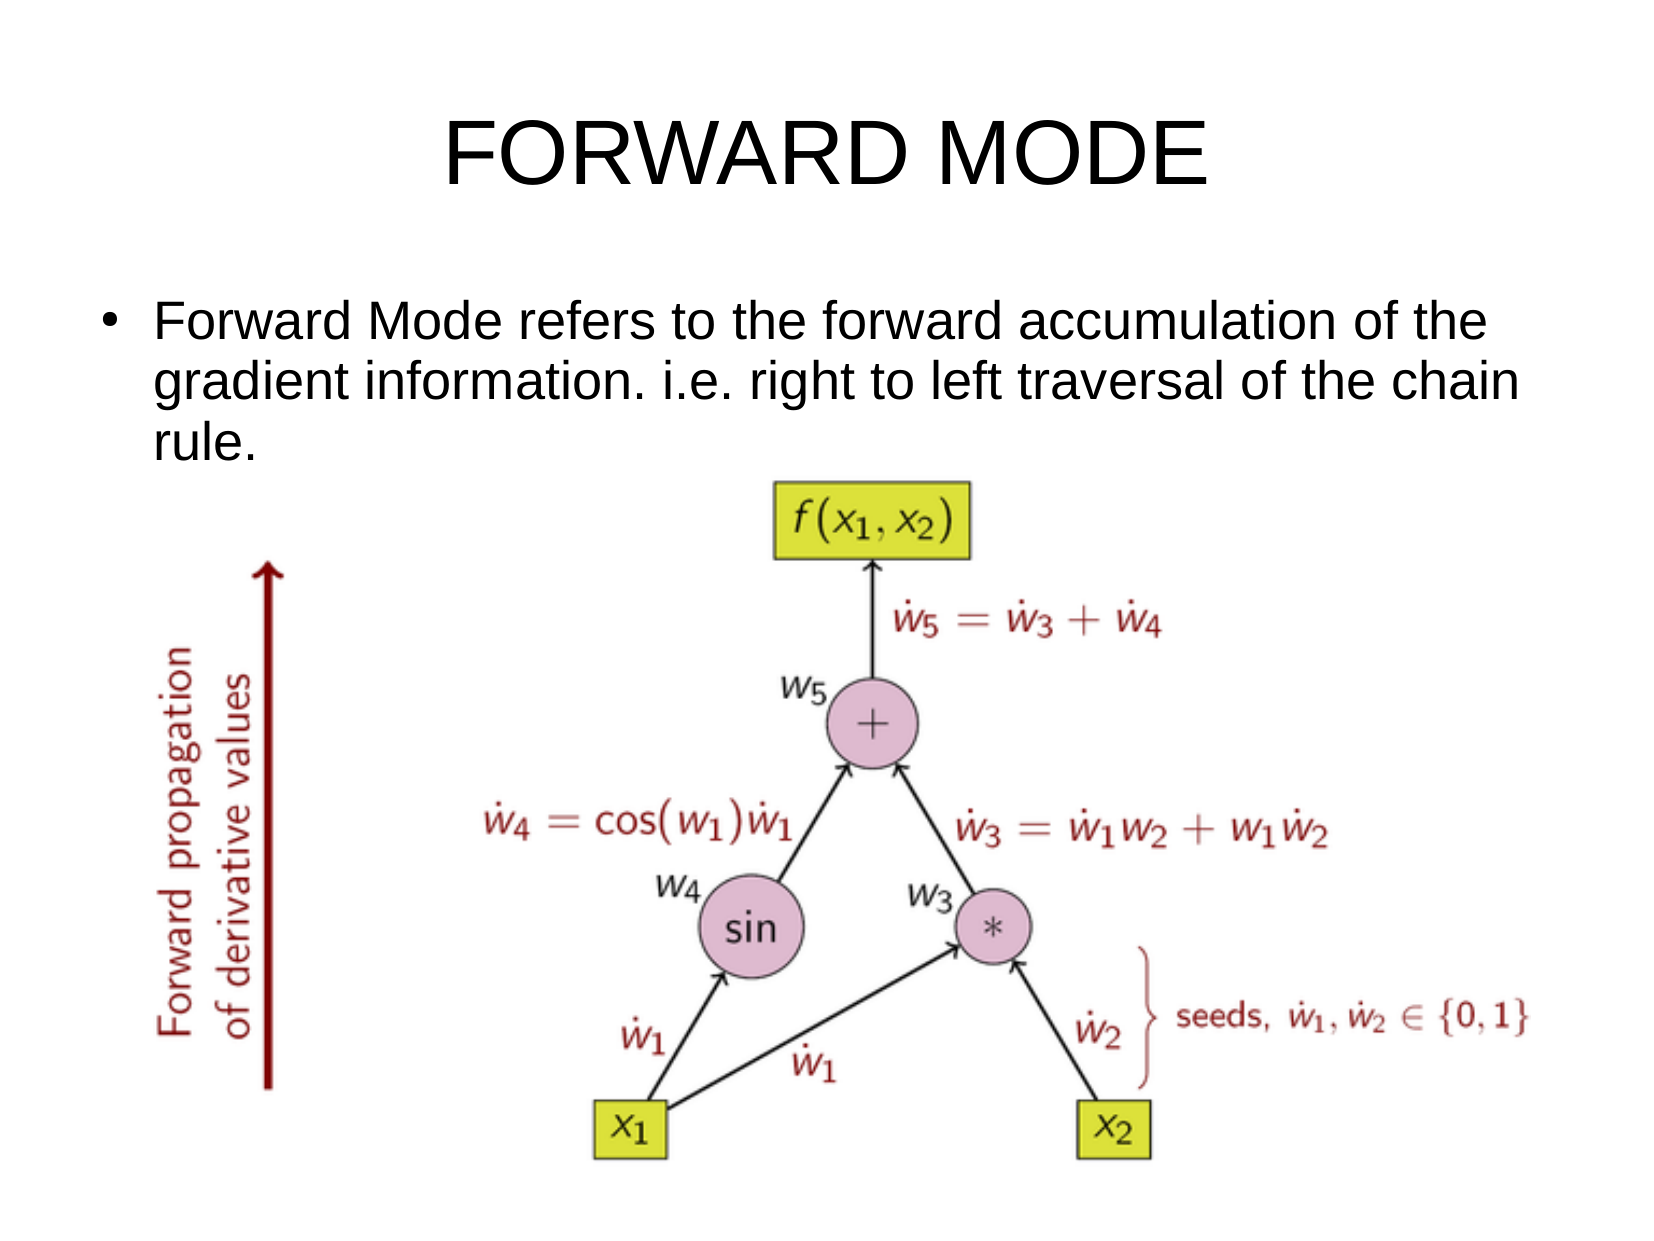

# FORWARD MODE
Forward Mode refers to the forward accumulation of the gradient information. i.e. right to left traversal of the chain rule.